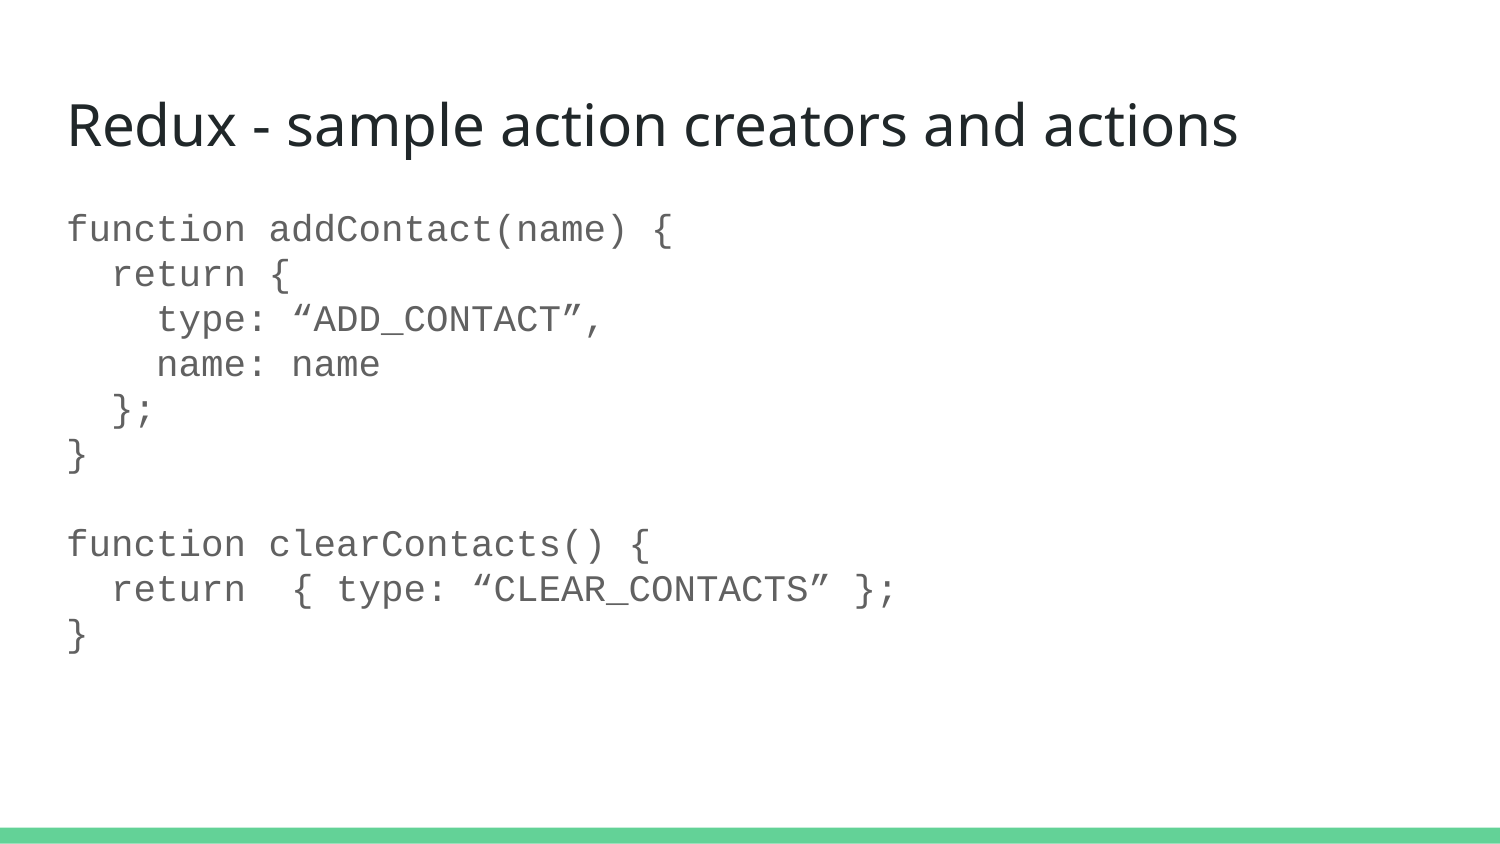

# Redux - sample action creators and actions
function addContact(name) {
 return {
 type: “ADD_CONTACT”,
 name: name
 };
}
function clearContacts() {
 return { type: “CLEAR_CONTACTS” };
}